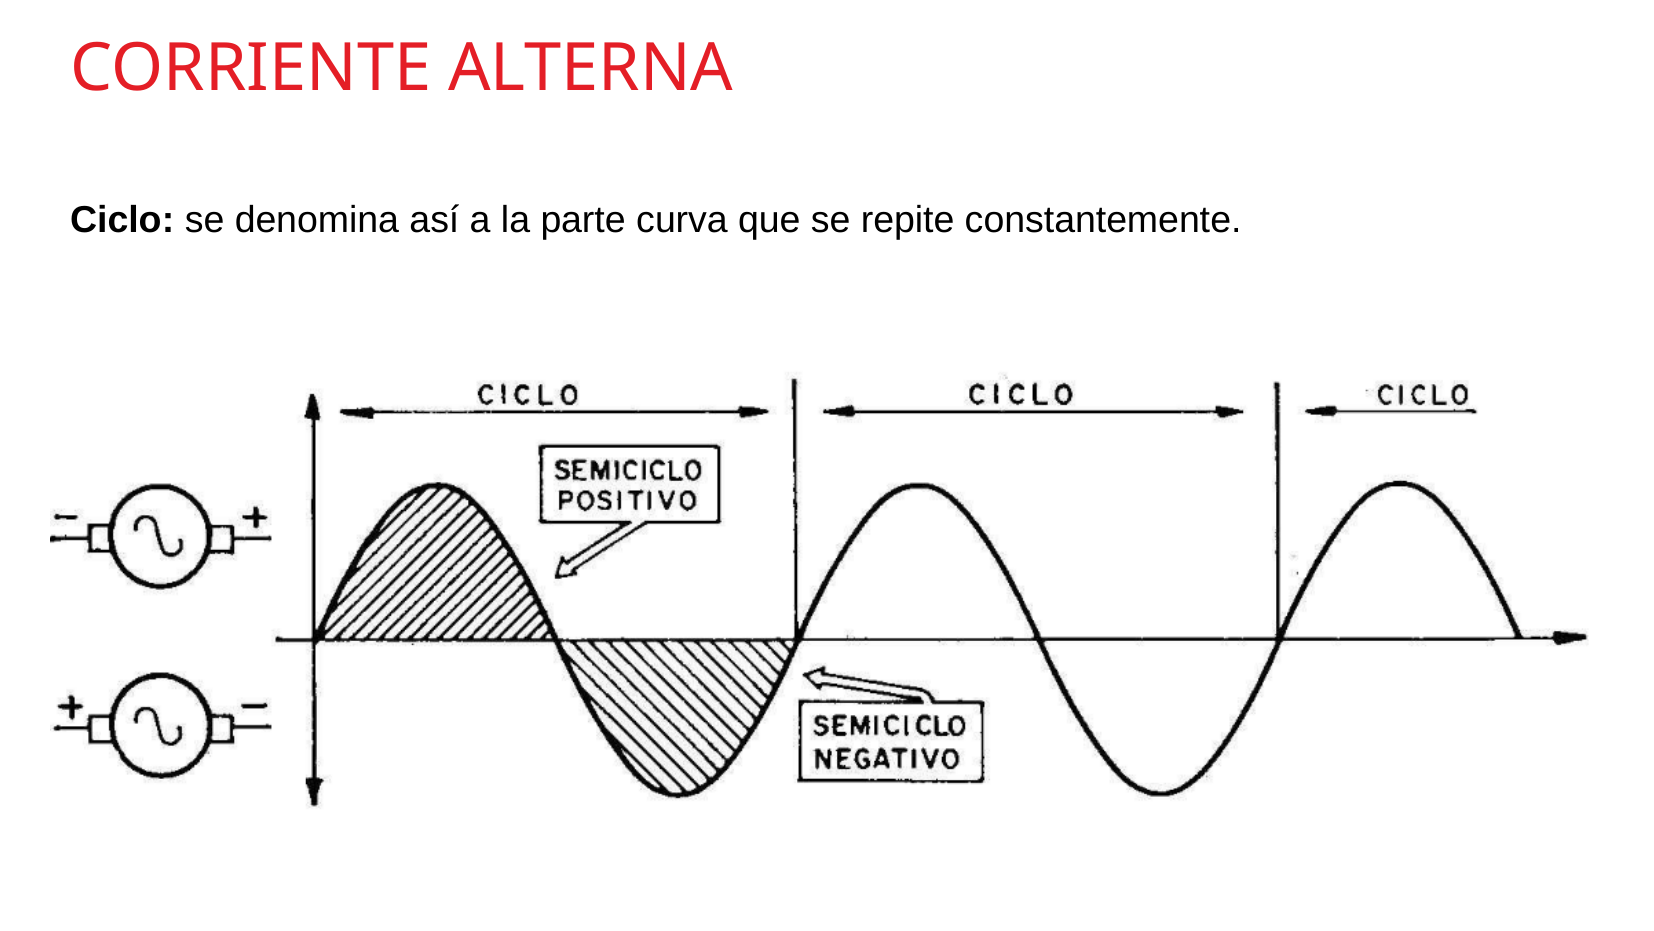

# CORRIENTE ALTERNA
Ciclo: se denomina así a la parte curva que se repite constantemente.